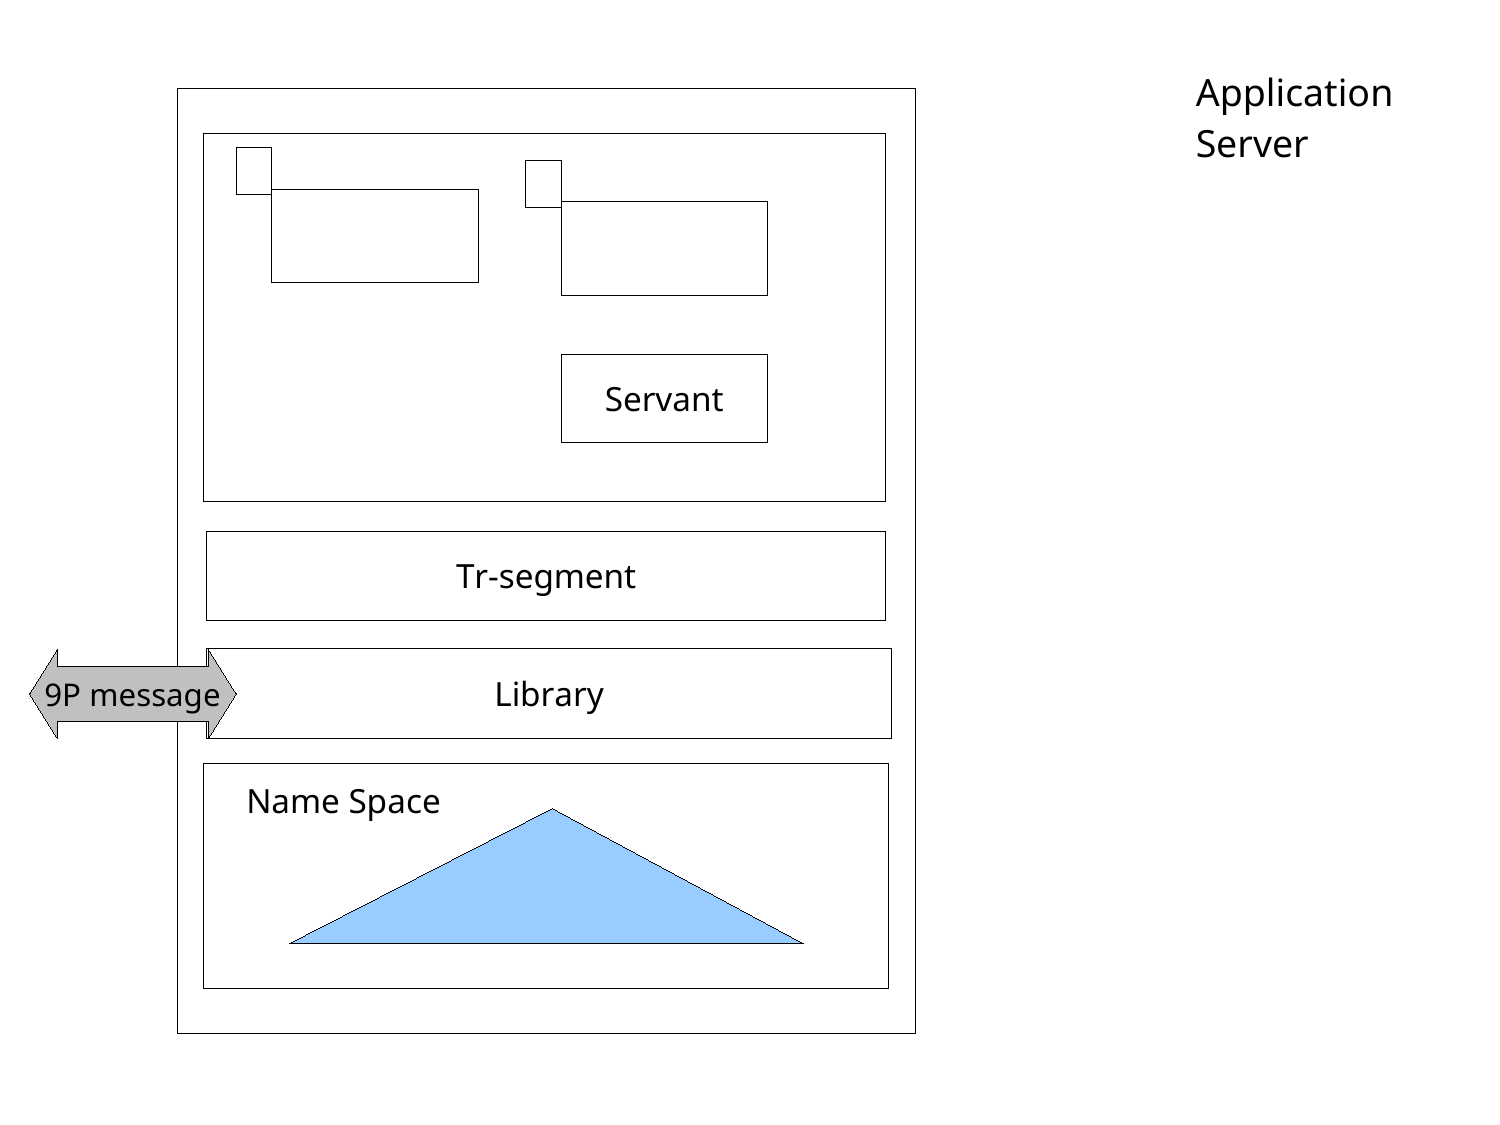

Application
Server
Servant
Tr-segment
Library
9P message
Name Space